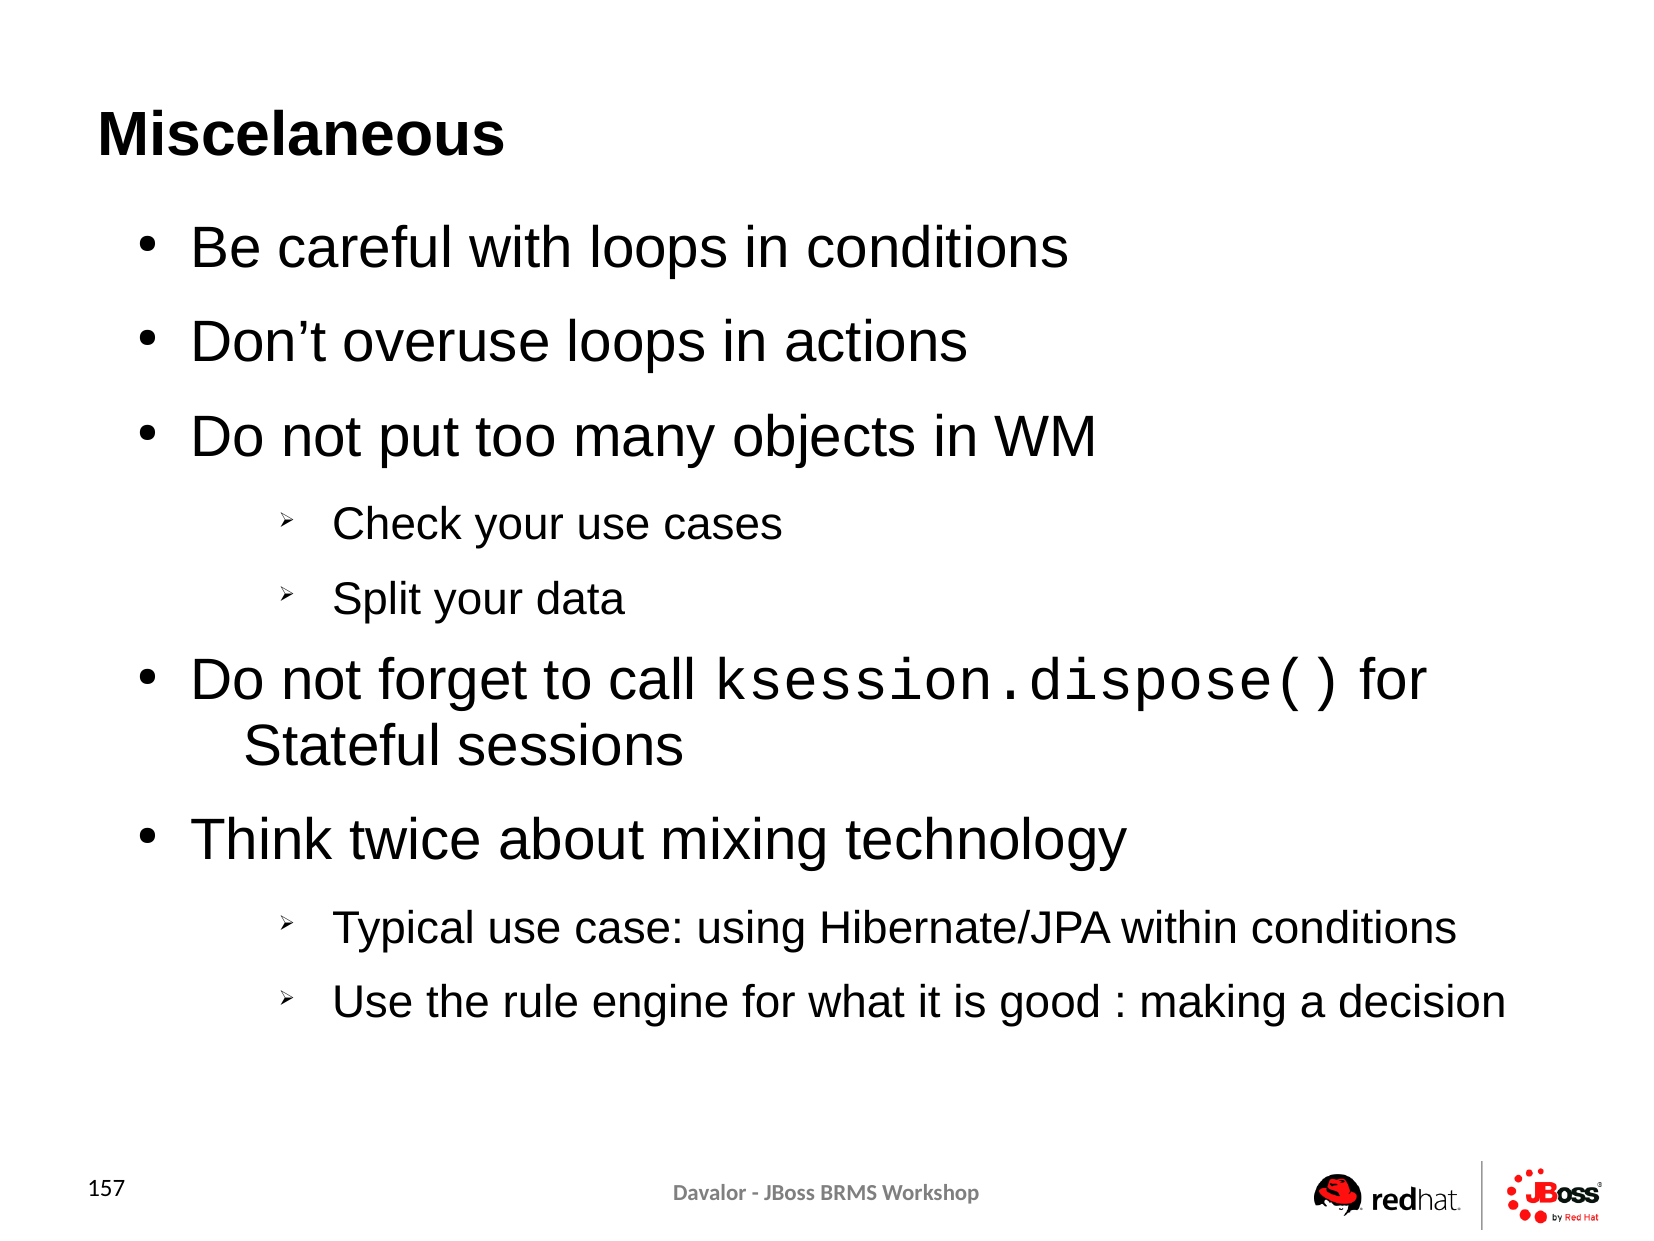

# Miscelaneous
Be careful with loops in conditions
Don’t overuse loops in actions
Do not put too many objects in WM
Check your use cases
Split your data
Do not forget to call ksession.dispose() for Stateful sessions
Think twice about mixing technology
Typical use case: using Hibernate/JPA within conditions
Use the rule engine for what it is good : making a decision